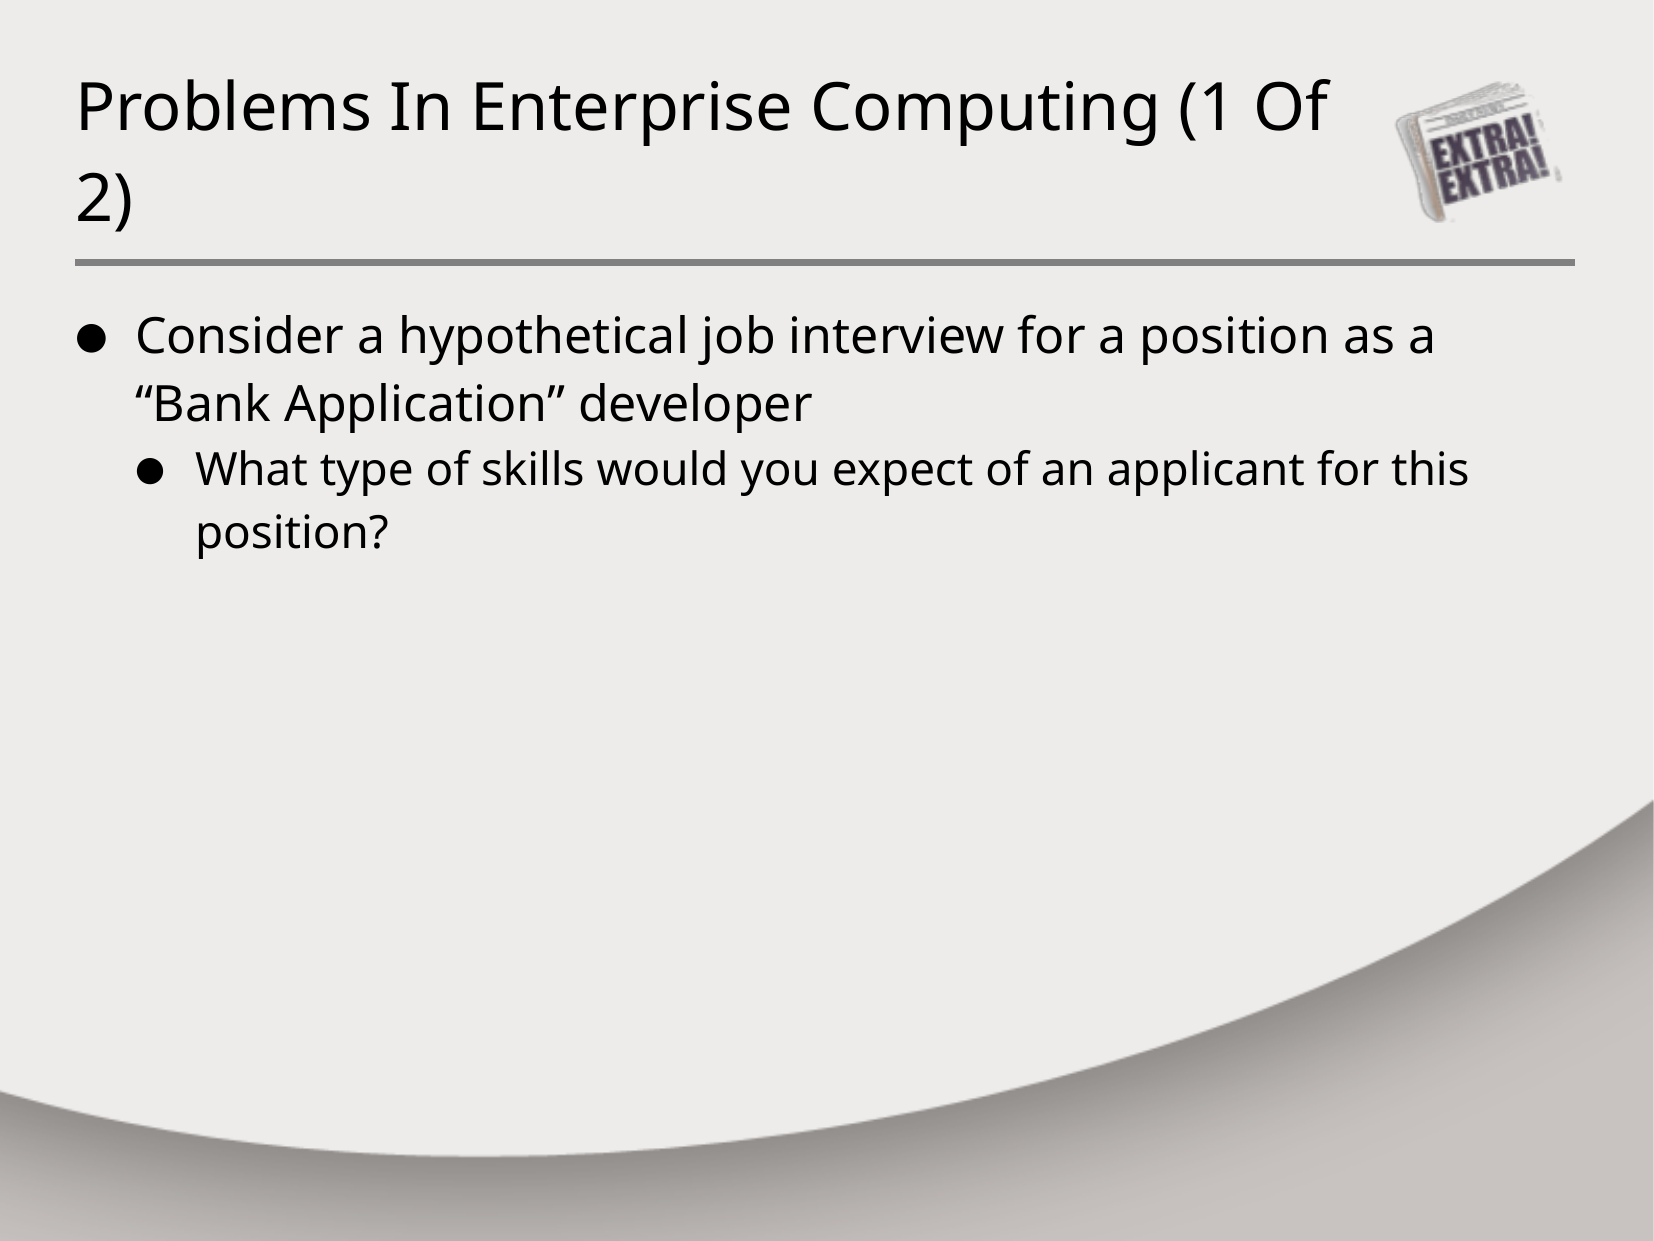

# Problems In Enterprise Computing (1 Of 2)
Consider a hypothetical job interview for a position as a “Bank Application” developer
What type of skills would you expect of an applicant for this position?